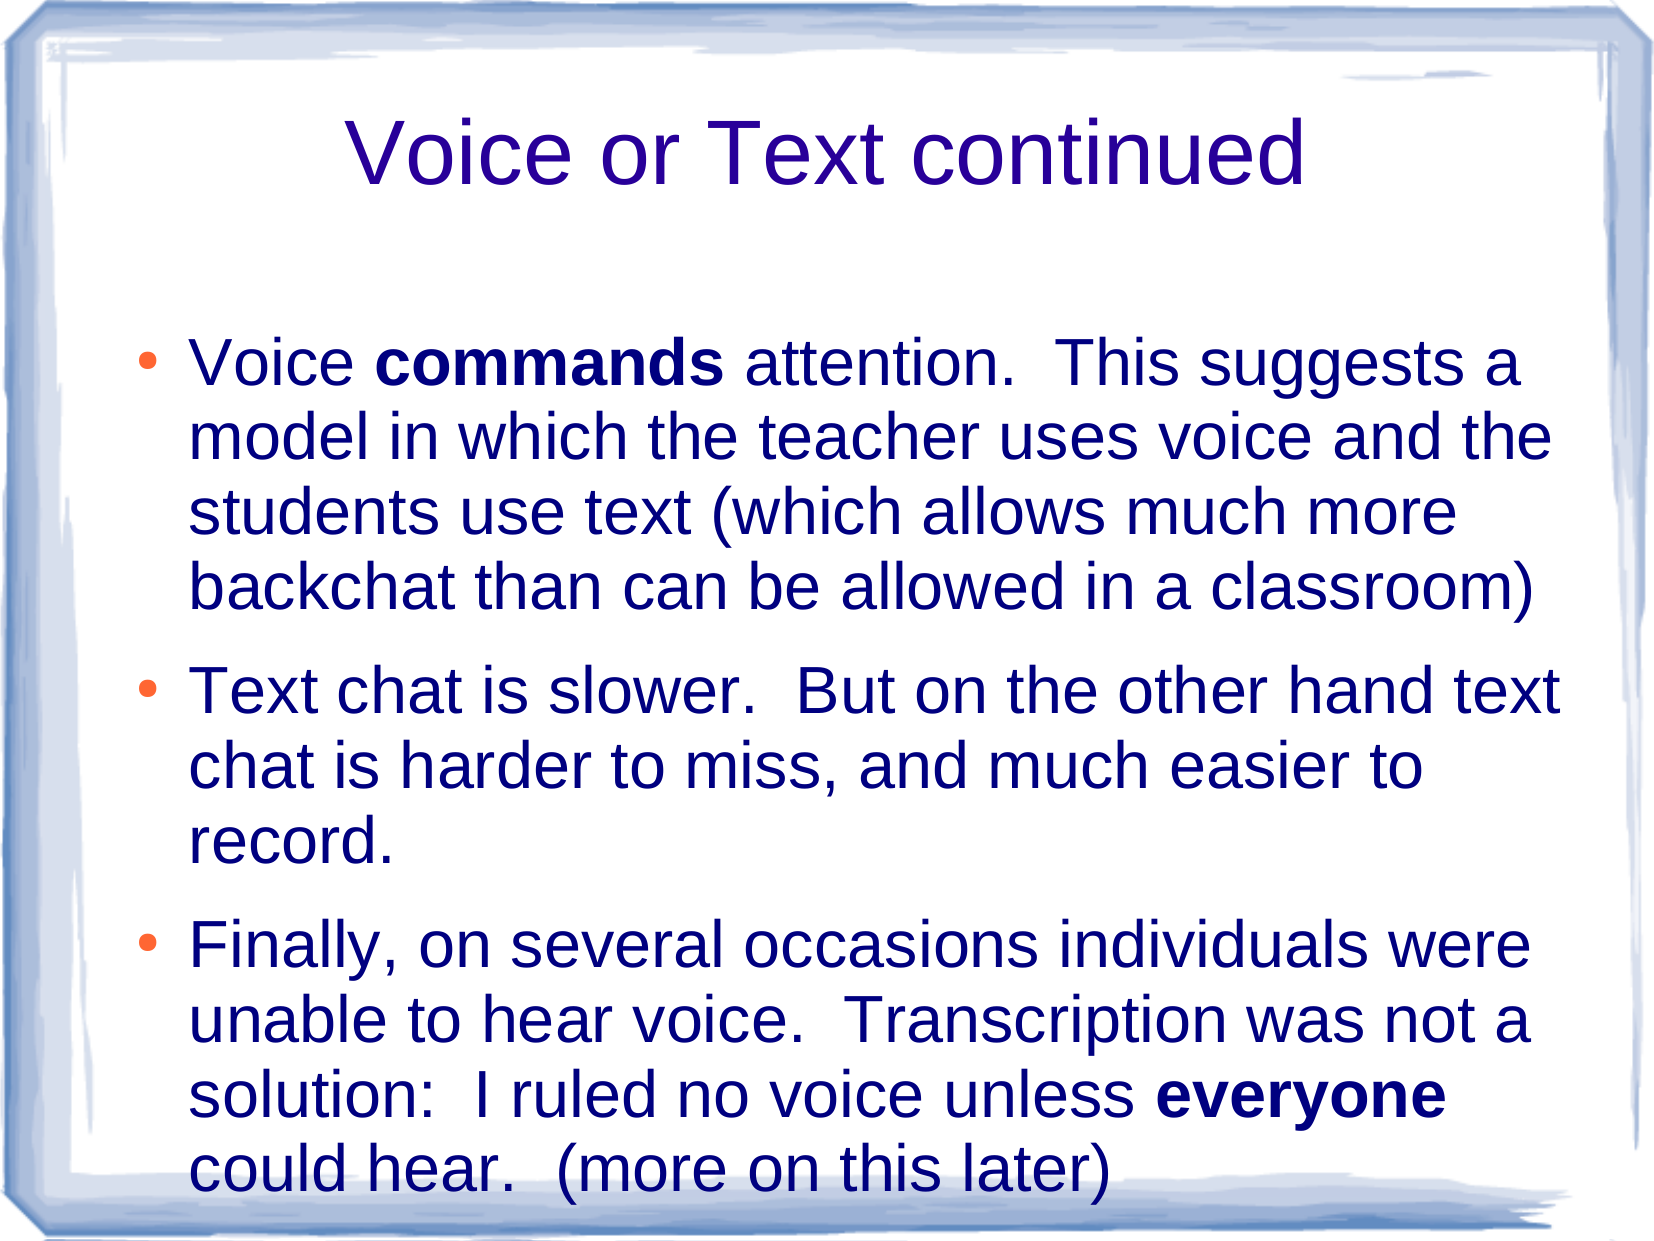

# Voice or Text continued
Voice commands attention. This suggests a model in which the teacher uses voice and the students use text (which allows much more backchat than can be allowed in a classroom)
Text chat is slower. But on the other hand text chat is harder to miss, and much easier to record.
Finally, on several occasions individuals were unable to hear voice. Transcription was not a solution: I ruled no voice unless everyone could hear. (more on this later)